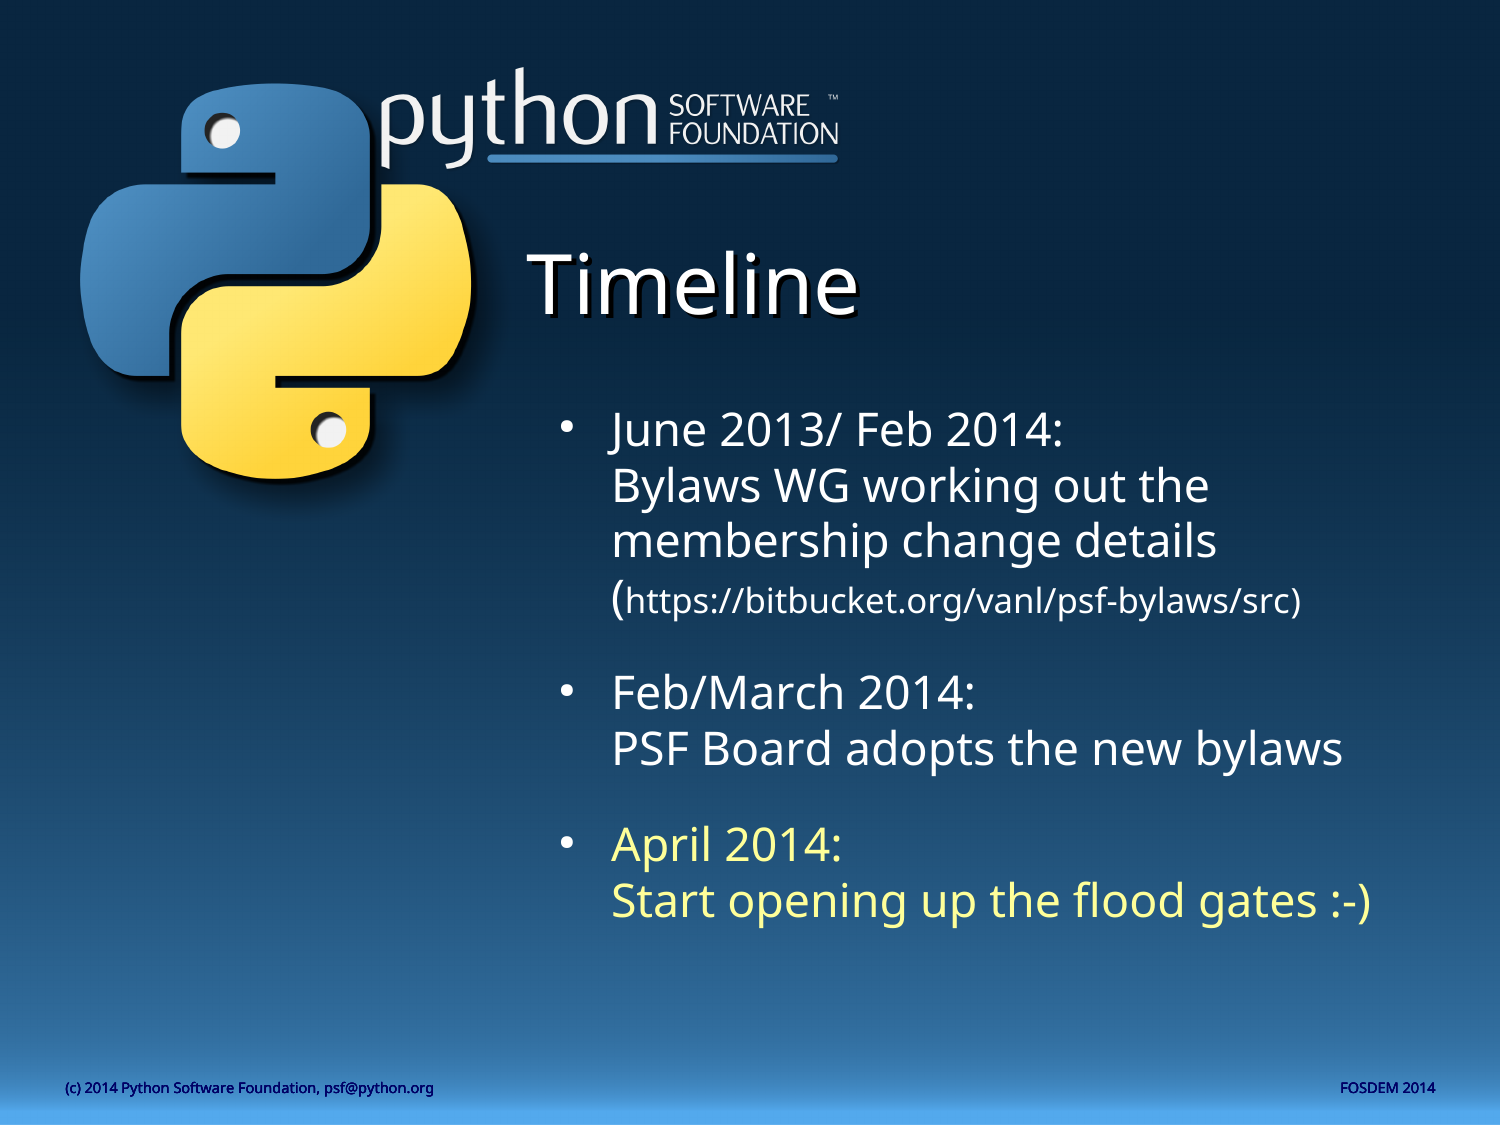

# Timeline
June 2013/ Feb 2014:
Bylaws WG working out the membership change details
(https://bitbucket.org/vanl/psf-bylaws/src)
Feb/March 2014:
PSF Board adopts the new bylaws
April 2014:
Start opening up the flood gates :-)
(c) 2014 Python Software Foundation, psf@python.org						 FOSDEM 2014
(c) 2014 Python Software Foundation, psf@python.org						 FOSDEM 2014
(c) 2014 Python Software Foundation, psf@python.org						 FOSDEM 2014